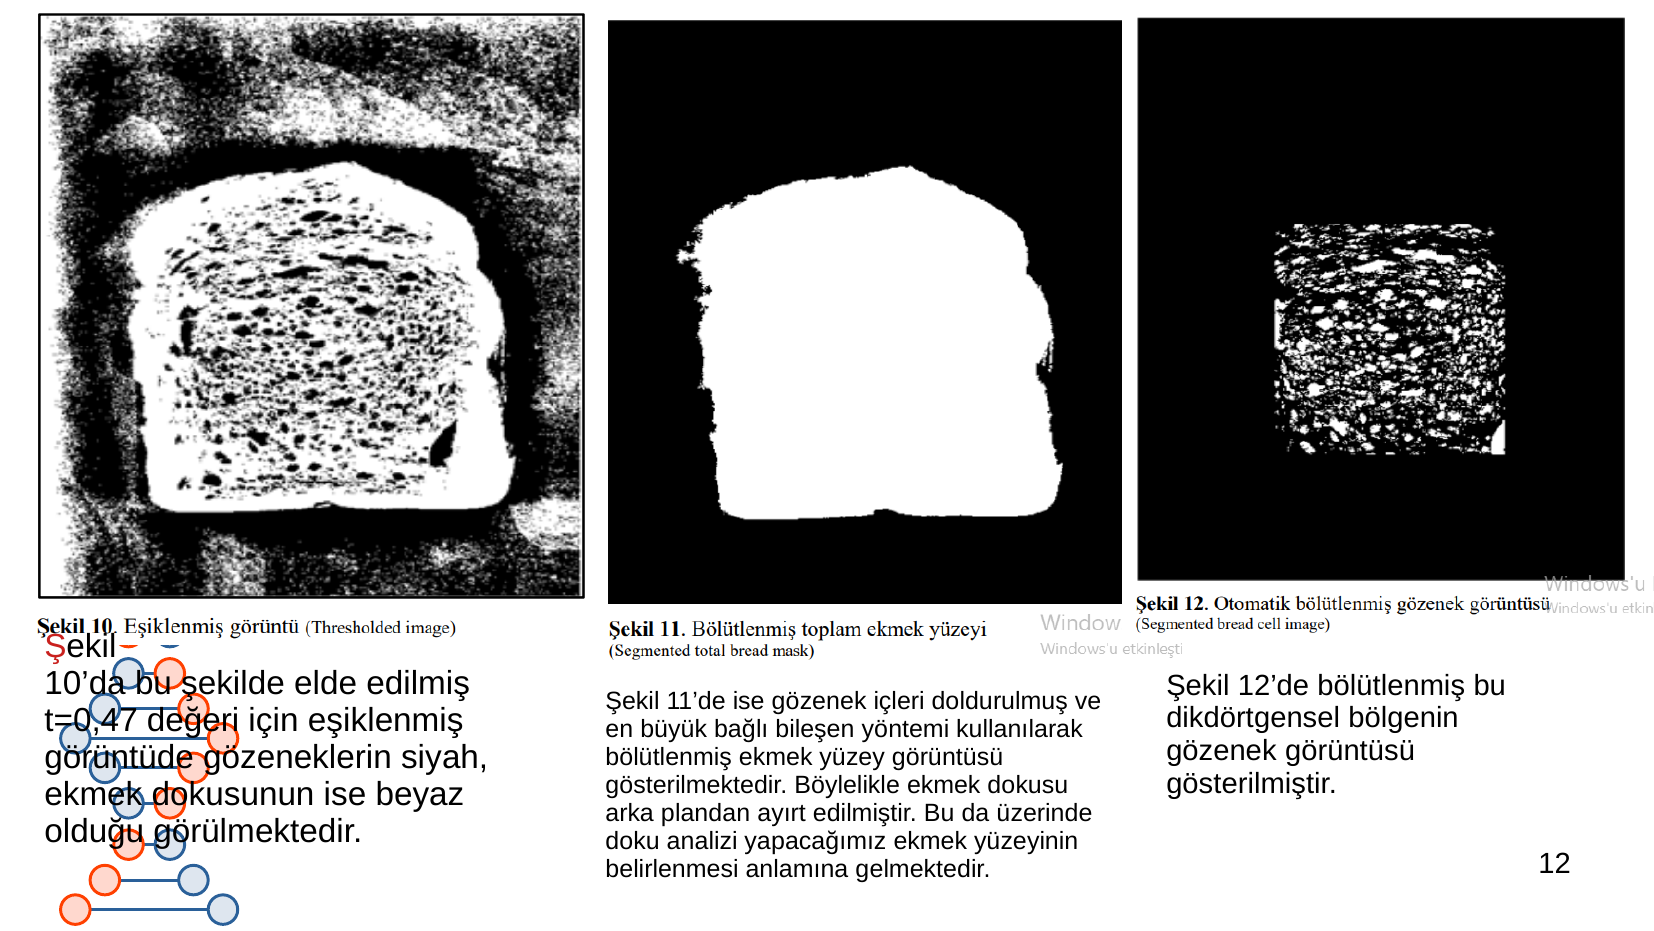

#
Şekil
10’da bu şekilde elde edilmiş t=0,47 değeri için eşiklenmiş
görüntüde gözeneklerin siyah, ekmek dokusunun ise beyaz
olduğu görülmektedir.
Şekil 12’de bölütlenmiş bu dikdörtgensel bölgenin gözenek görüntüsü gösterilmiştir.
Şekil 11’de ise gözenek içleri doldurulmuş ve en büyük bağlı bileşen yöntemi kullanılarak bölütlenmiş ekmek yüzey görüntüsü gösterilmektedir. Böylelikle ekmek dokusu arka plandan ayırt edilmiştir. Bu da üzerinde doku analizi yapacağımız ekmek yüzeyinin belirlenmesi anlamına gelmektedir.
12